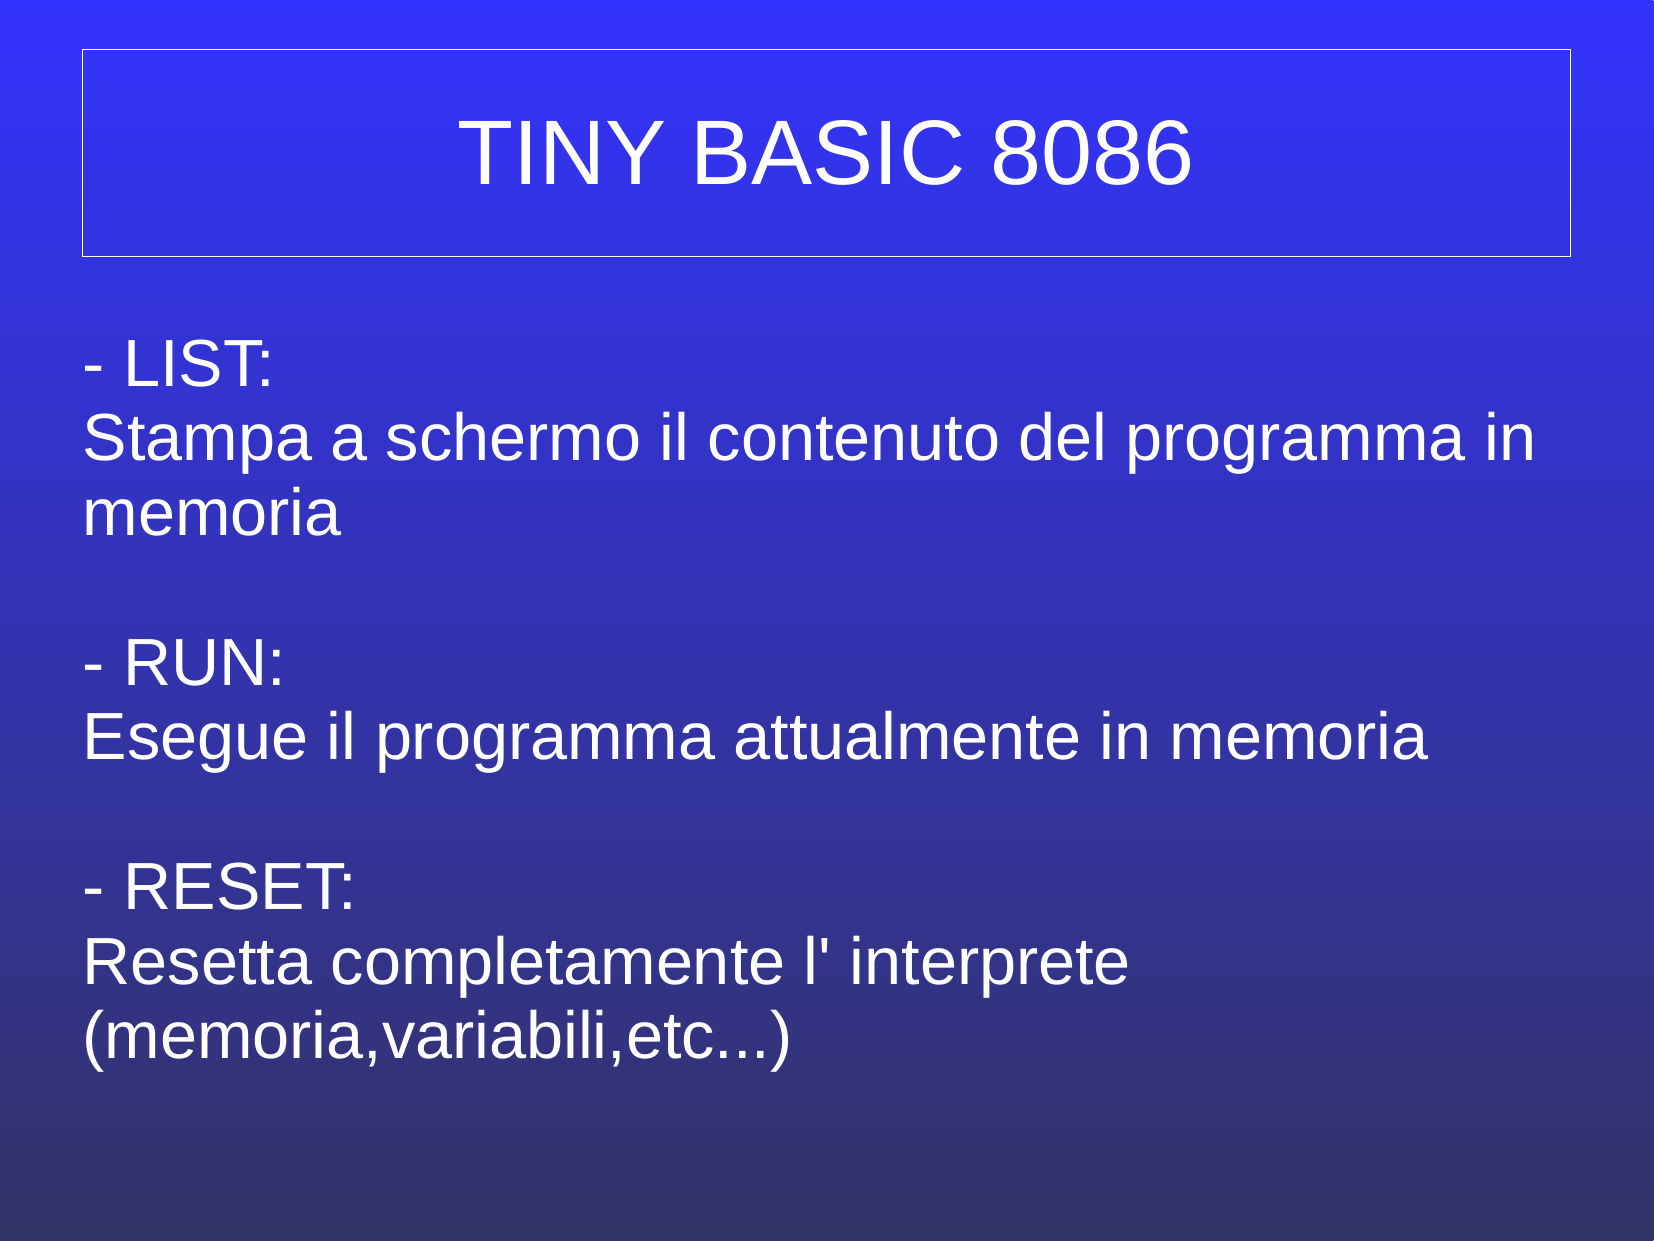

# TINY BASIC 8086
- LIST:
Stampa a schermo il contenuto del programma in memoria
- RUN:
Esegue il programma attualmente in memoria
- RESET:
Resetta completamente l' interprete (memoria,variabili,etc...)